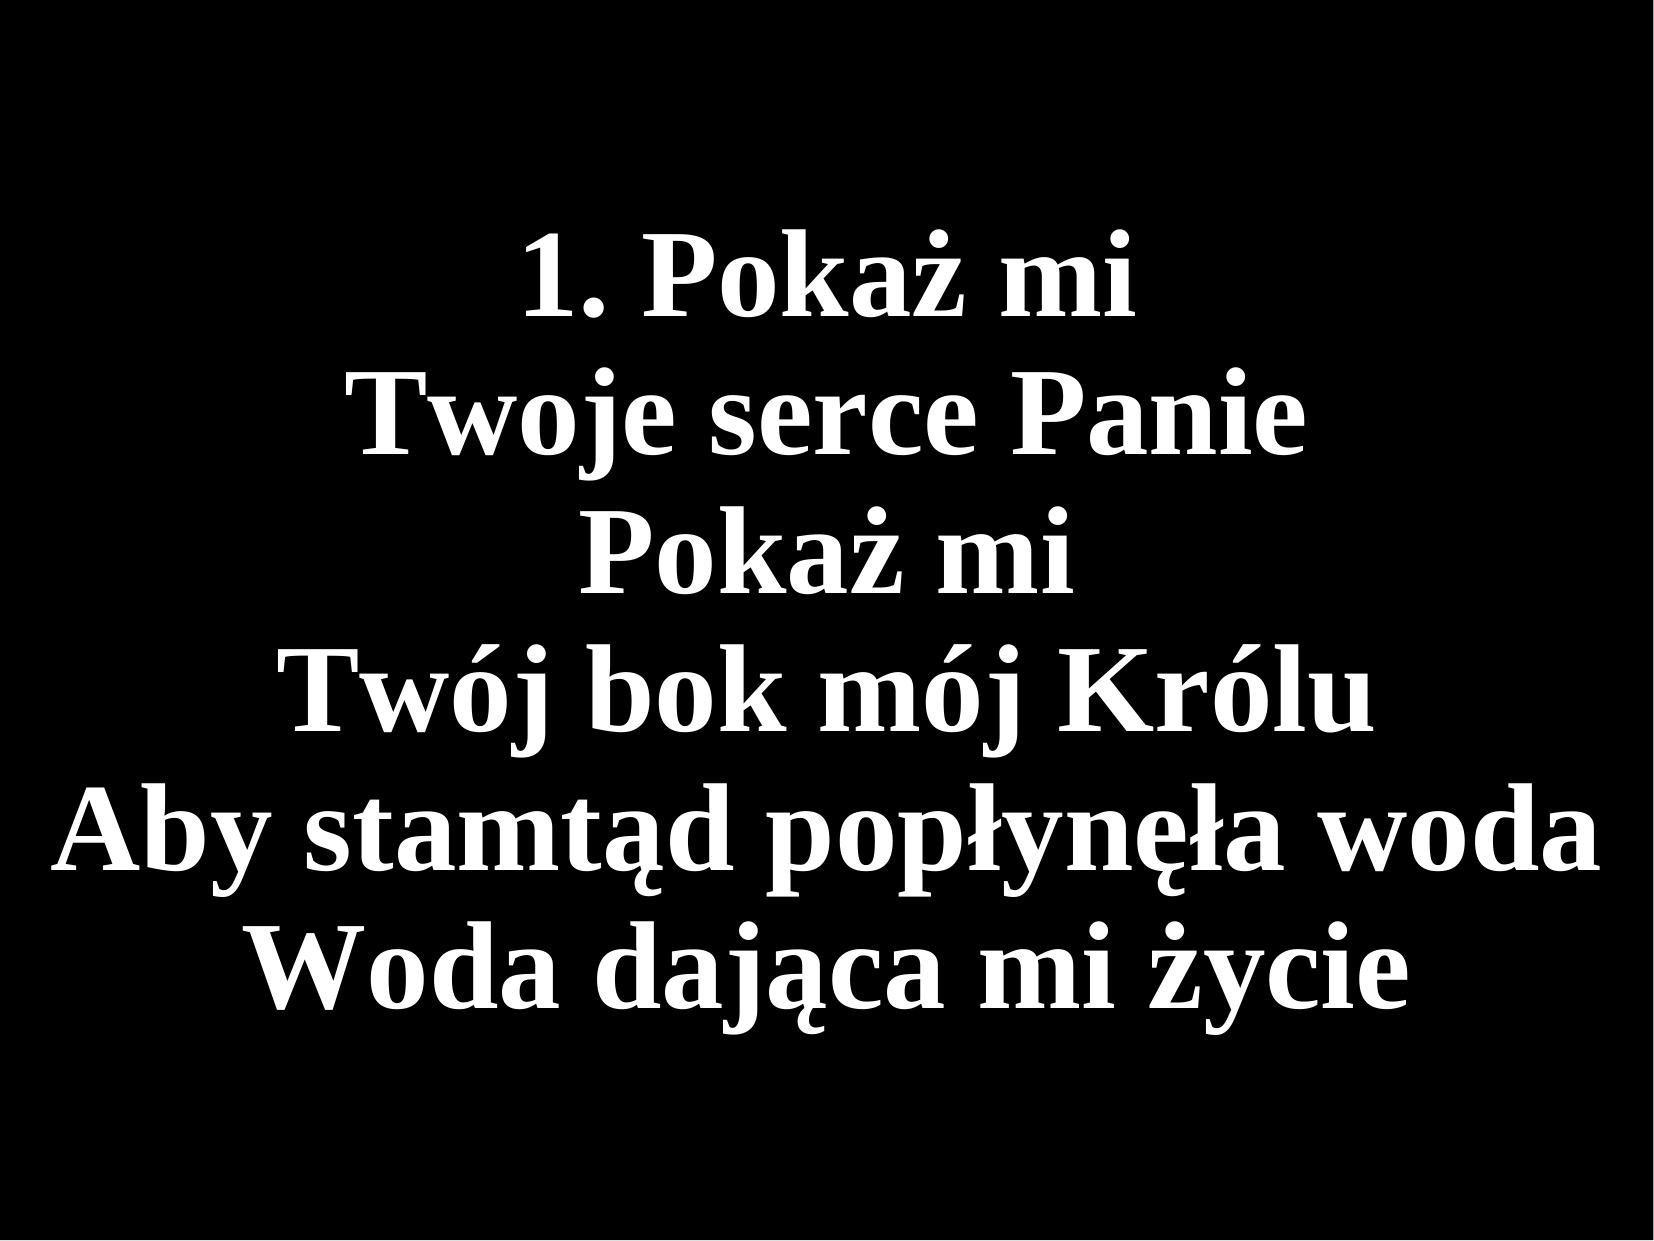

# 1. Pokaż mi Twoje serce Panie Pokaż mi Twój bok mój Królu Aby stamtąd popłynęła woda Woda dająca mi życie